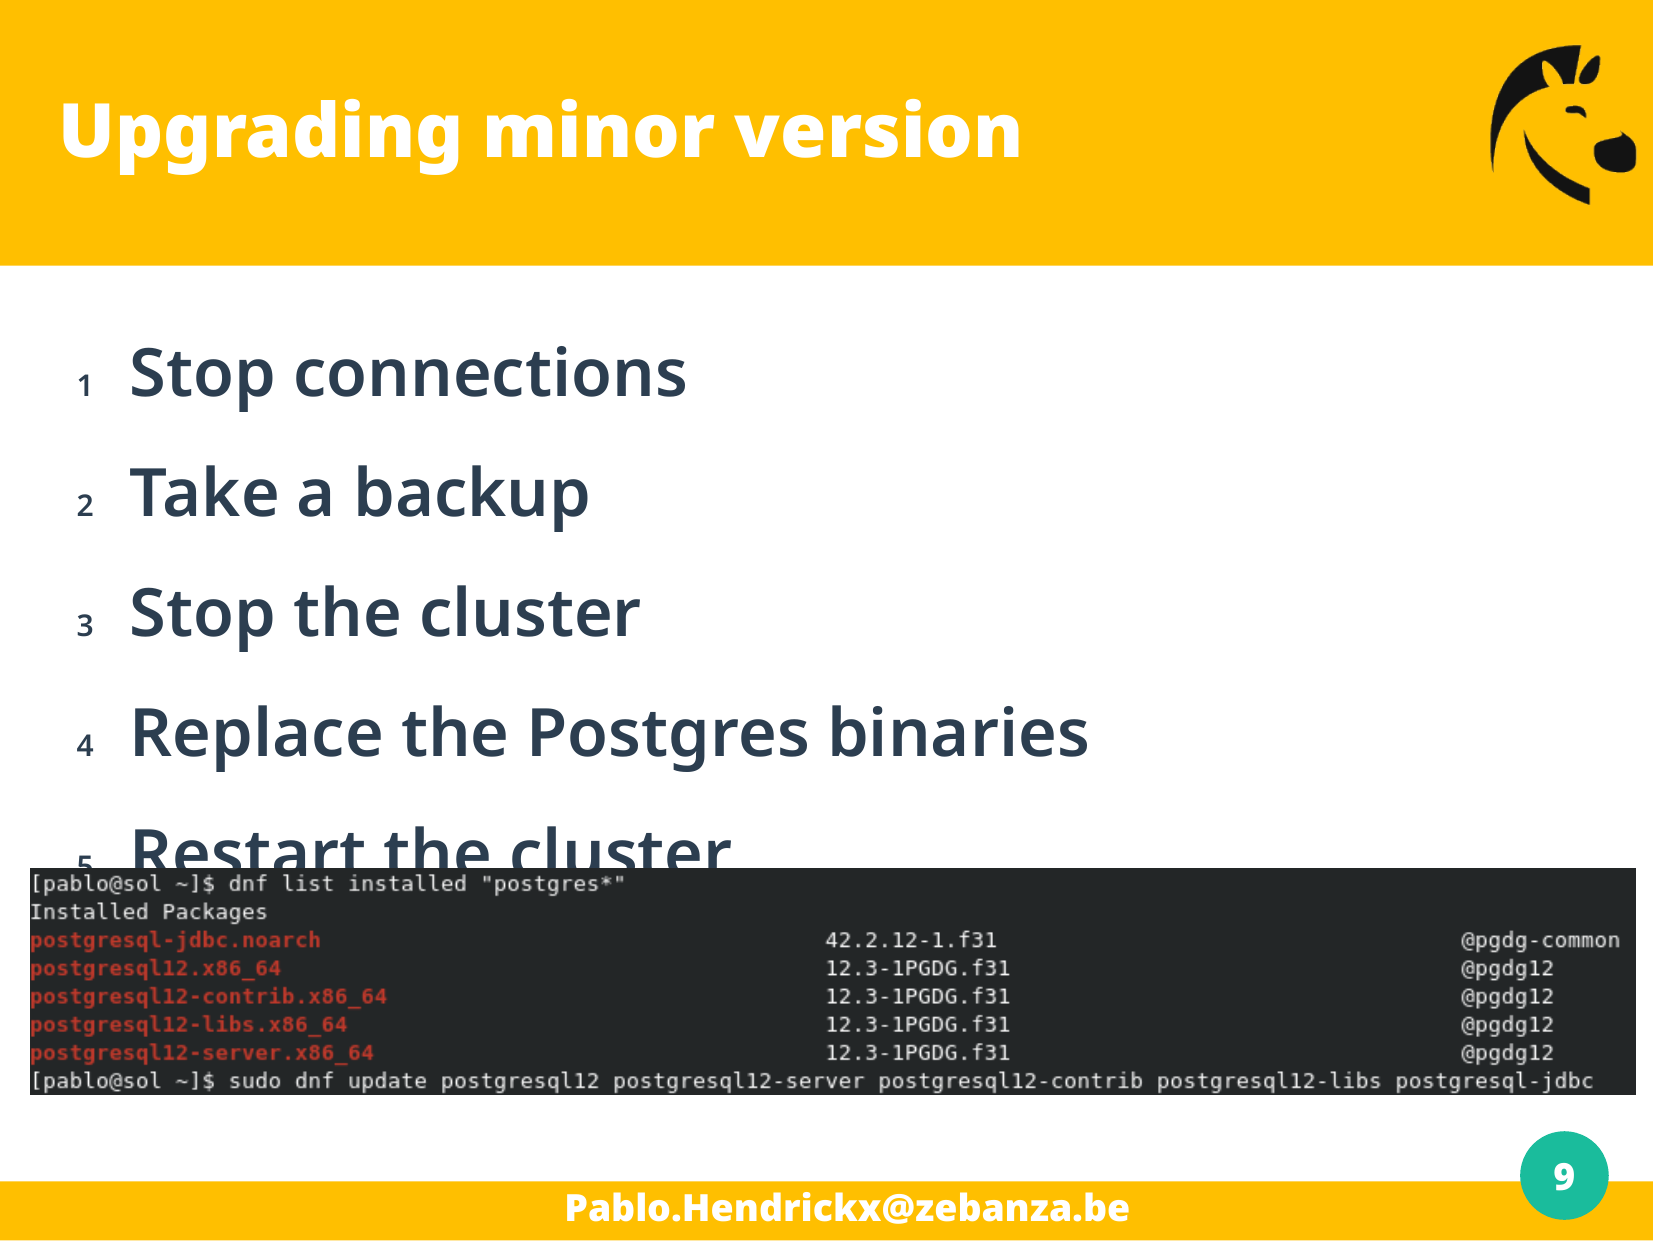

# Upgrading minor version
Stop connections
Take a backup
Stop the cluster
Replace the Postgres binaries
Restart the cluster
9
Pablo.Hendrickx@zebanza.be